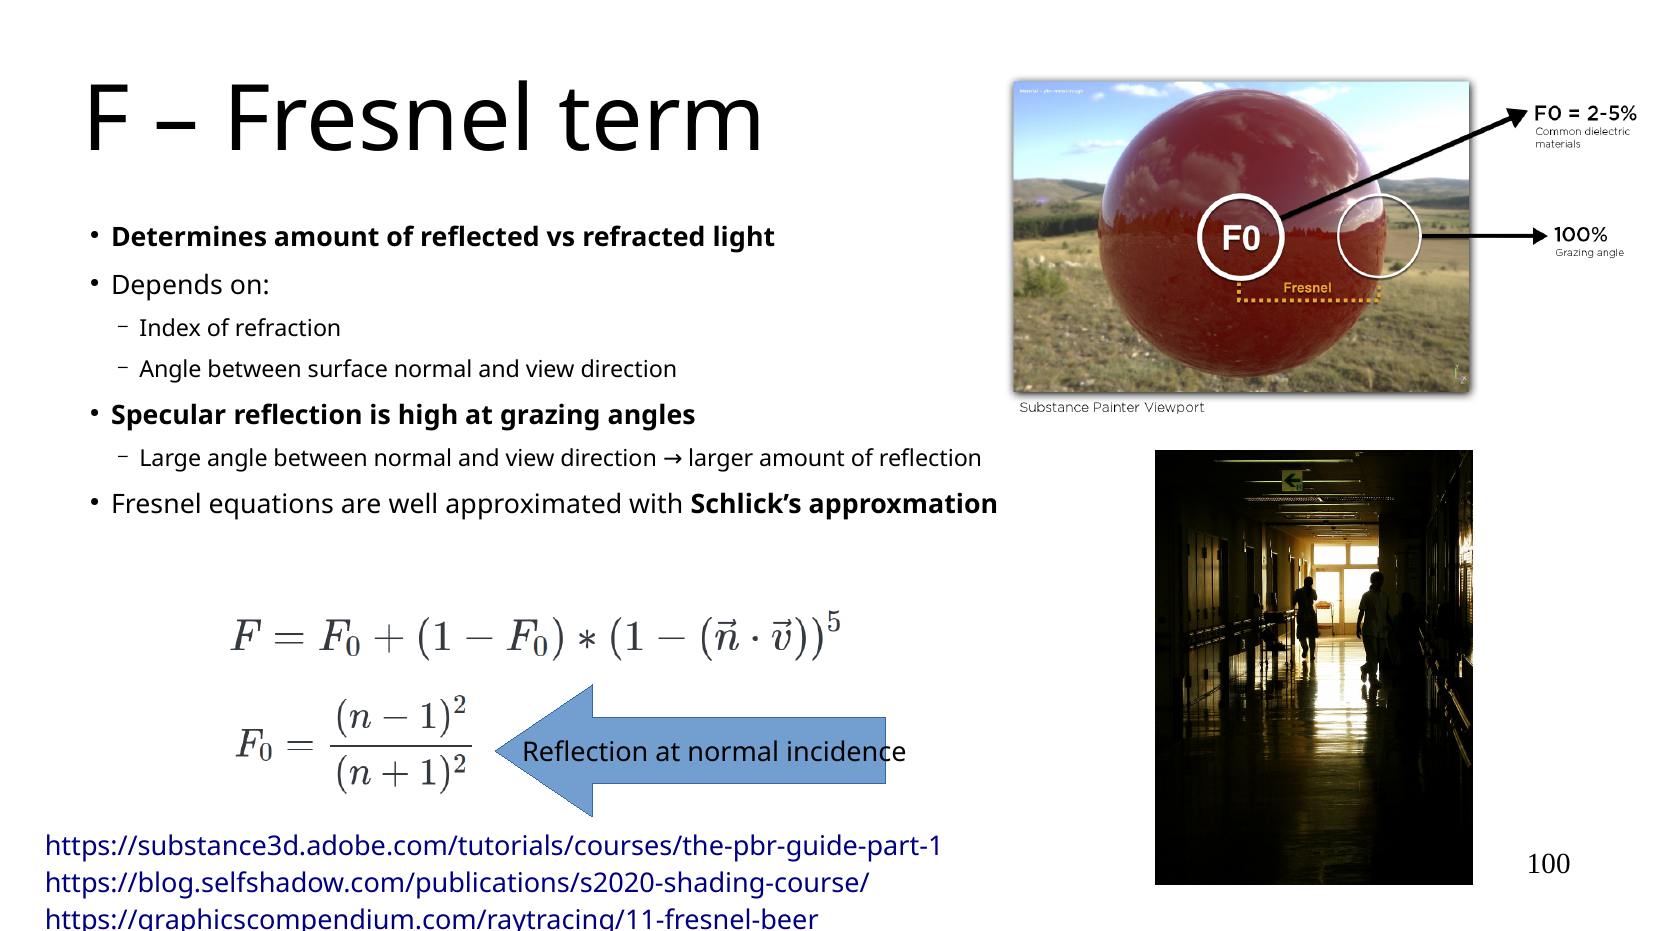

# F – Fresnel term
Determines amount of reflected vs refracted light
Depends on:
Index of refraction
Angle between surface normal and view direction
Specular reflection is high at grazing angles
Large angle between normal and view direction → larger amount of reflection
Fresnel equations are well approximated with Schlick’s approxmation
Reflection at normal incidence
https://substance3d.adobe.com/tutorials/courses/the-pbr-guide-part-1
https://blog.selfshadow.com/publications/s2020-shading-course/
https://graphicscompendium.com/raytracing/11-fresnel-beer
100